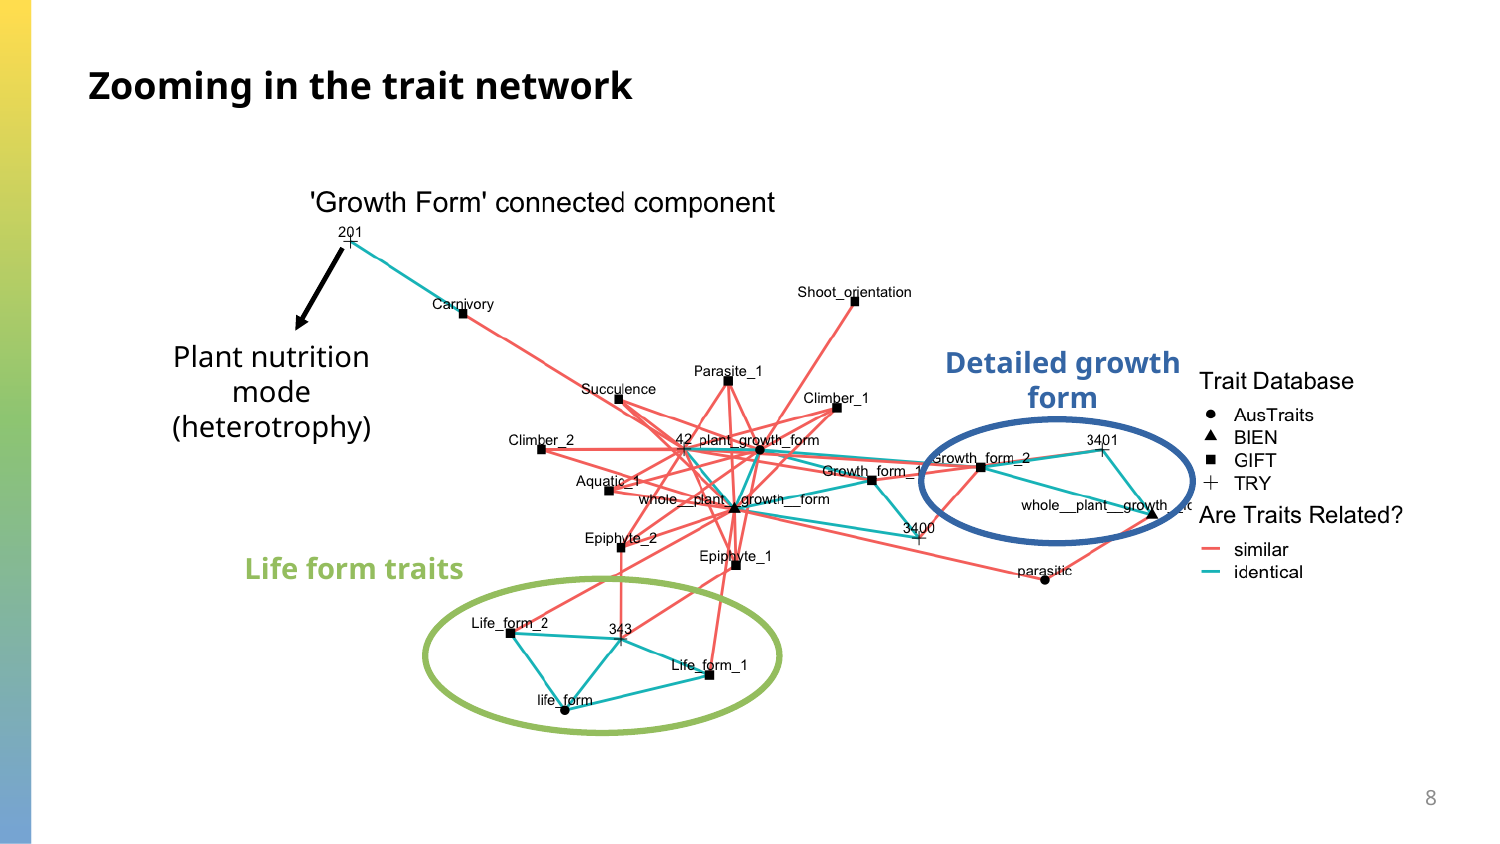

Zooming in the trait network
Plant nutrition mode (heterotrophy)
Detailed growth form
Life form traits